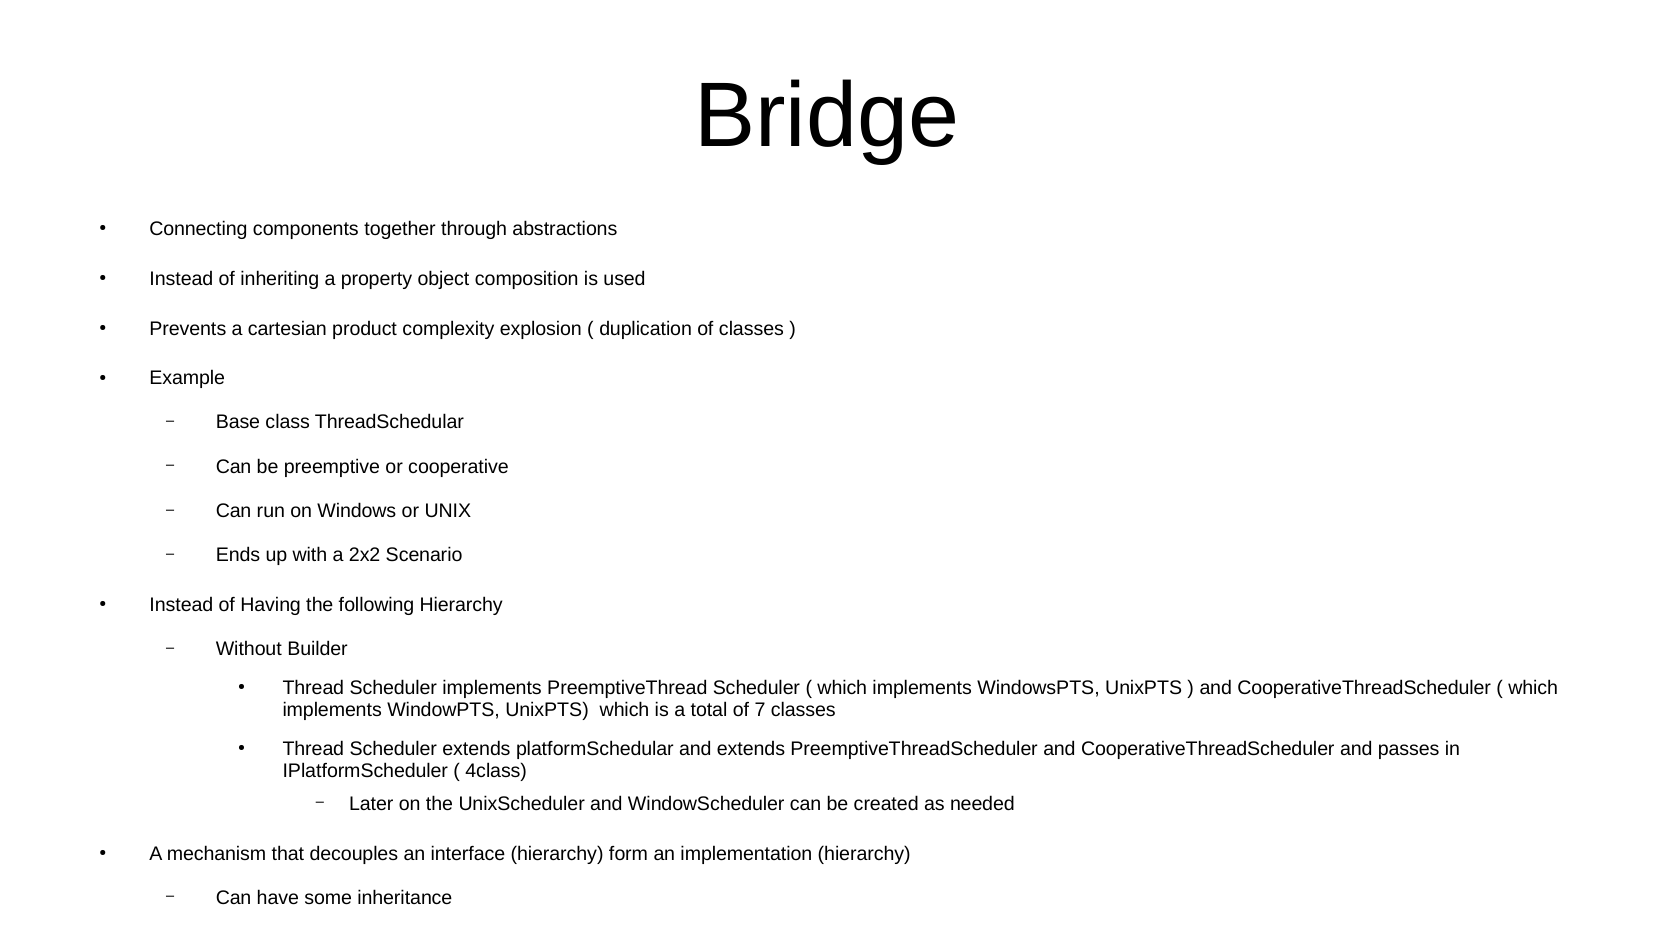

# Bridge
Connecting components together through abstractions
Instead of inheriting a property object composition is used
Prevents a cartesian product complexity explosion ( duplication of classes )
Example
Base class ThreadSchedular
Can be preemptive or cooperative
Can run on Windows or UNIX
Ends up with a 2x2 Scenario
Instead of Having the following Hierarchy
Without Builder
Thread Scheduler implements PreemptiveThread Scheduler ( which implements WindowsPTS, UnixPTS ) and CooperativeThreadScheduler ( which implements WindowPTS, UnixPTS) which is a total of 7 classes
Thread Scheduler extends platformSchedular and extends PreemptiveThreadScheduler and CooperativeThreadScheduler and passes in IPlatformScheduler ( 4class)
Later on the UnixScheduler and WindowScheduler can be created as needed
A mechanism that decouples an interface (hierarchy) form an implementation (hierarchy)
Can have some inheritance